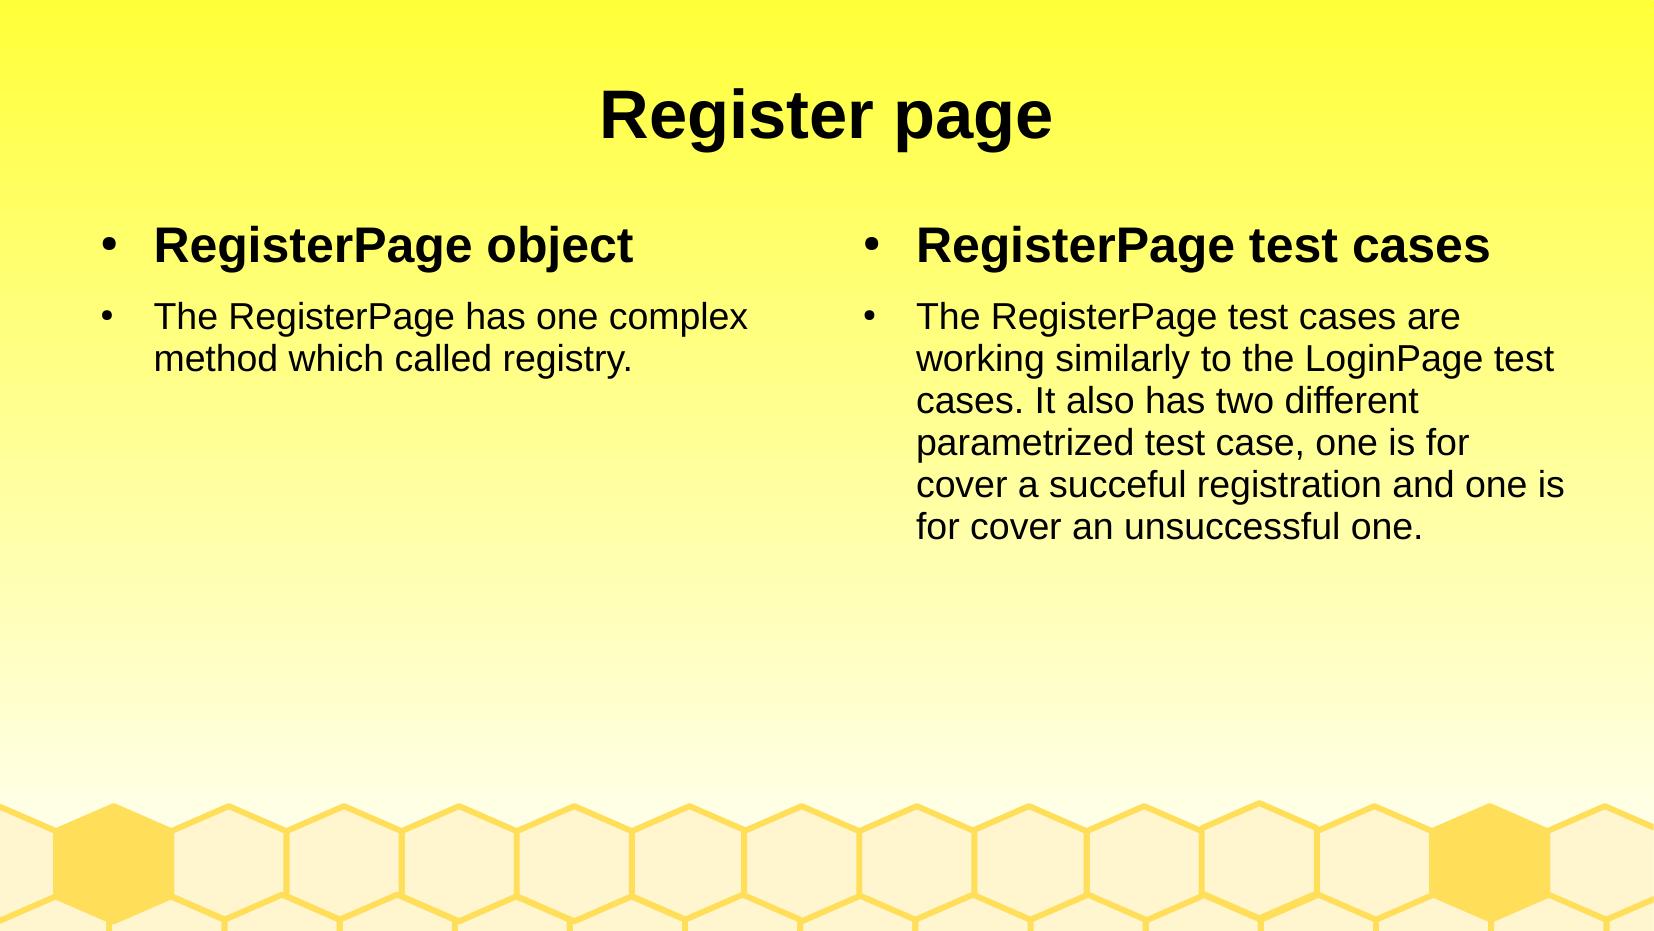

# Register page
RegisterPage object
The RegisterPage has one complex method which called registry.
RegisterPage test cases
The RegisterPage test cases are working similarly to the LoginPage test cases. It also has two different parametrized test case, one is for cover a succeful registration and one is for cover an unsuccessful one.